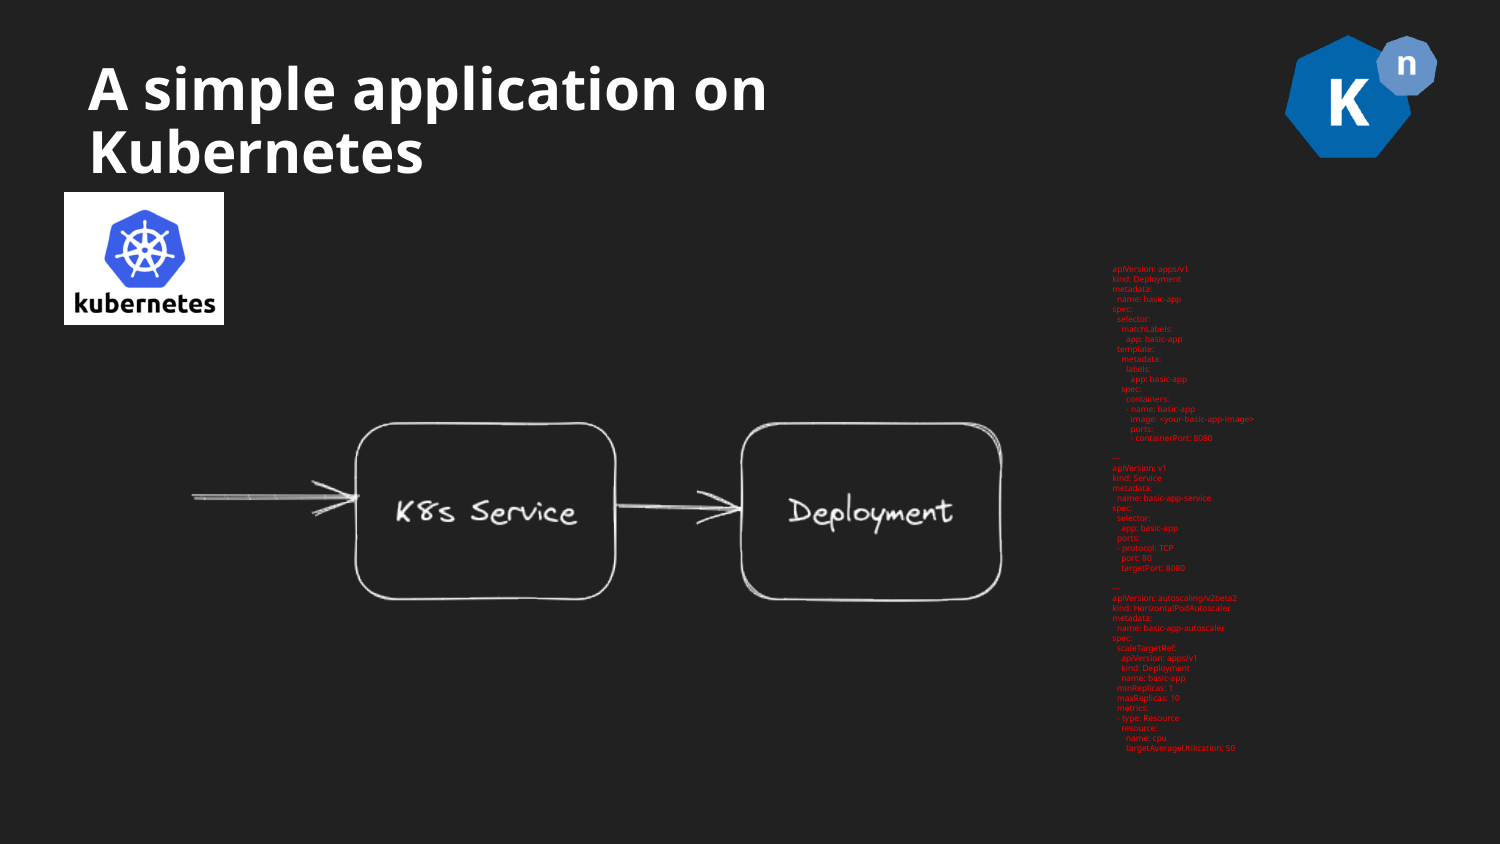

A simple application on Kubernetes
apiVersion: apps/v1
kind: Deployment
metadata:
 name: basic-app
spec:
 selector:
 matchLabels:
 app: basic-app
 template:
 metadata:
 labels:
 app: basic-app
 spec:
 containers:
 - name: basic-app
 image: <your-basic-app-image>
 ports:
 - containerPort: 8080
---
apiVersion: v1
kind: Service
metadata:
 name: basic-app-service
spec:
 selector:
 app: basic-app
 ports:
 - protocol: TCP
 port: 80
 targetPort: 8080
---
apiVersion: autoscaling/v2beta2
kind: HorizontalPodAutoscaler
metadata:
 name: basic-app-autoscaler
spec:
 scaleTargetRef:
 apiVersion: apps/v1
 kind: Deployment
 name: basic-app
 minReplicas: 1
 maxReplicas: 10
 metrics:
 - type: Resource
 resource:
 name: cpu
 targetAverageUtilization: 50